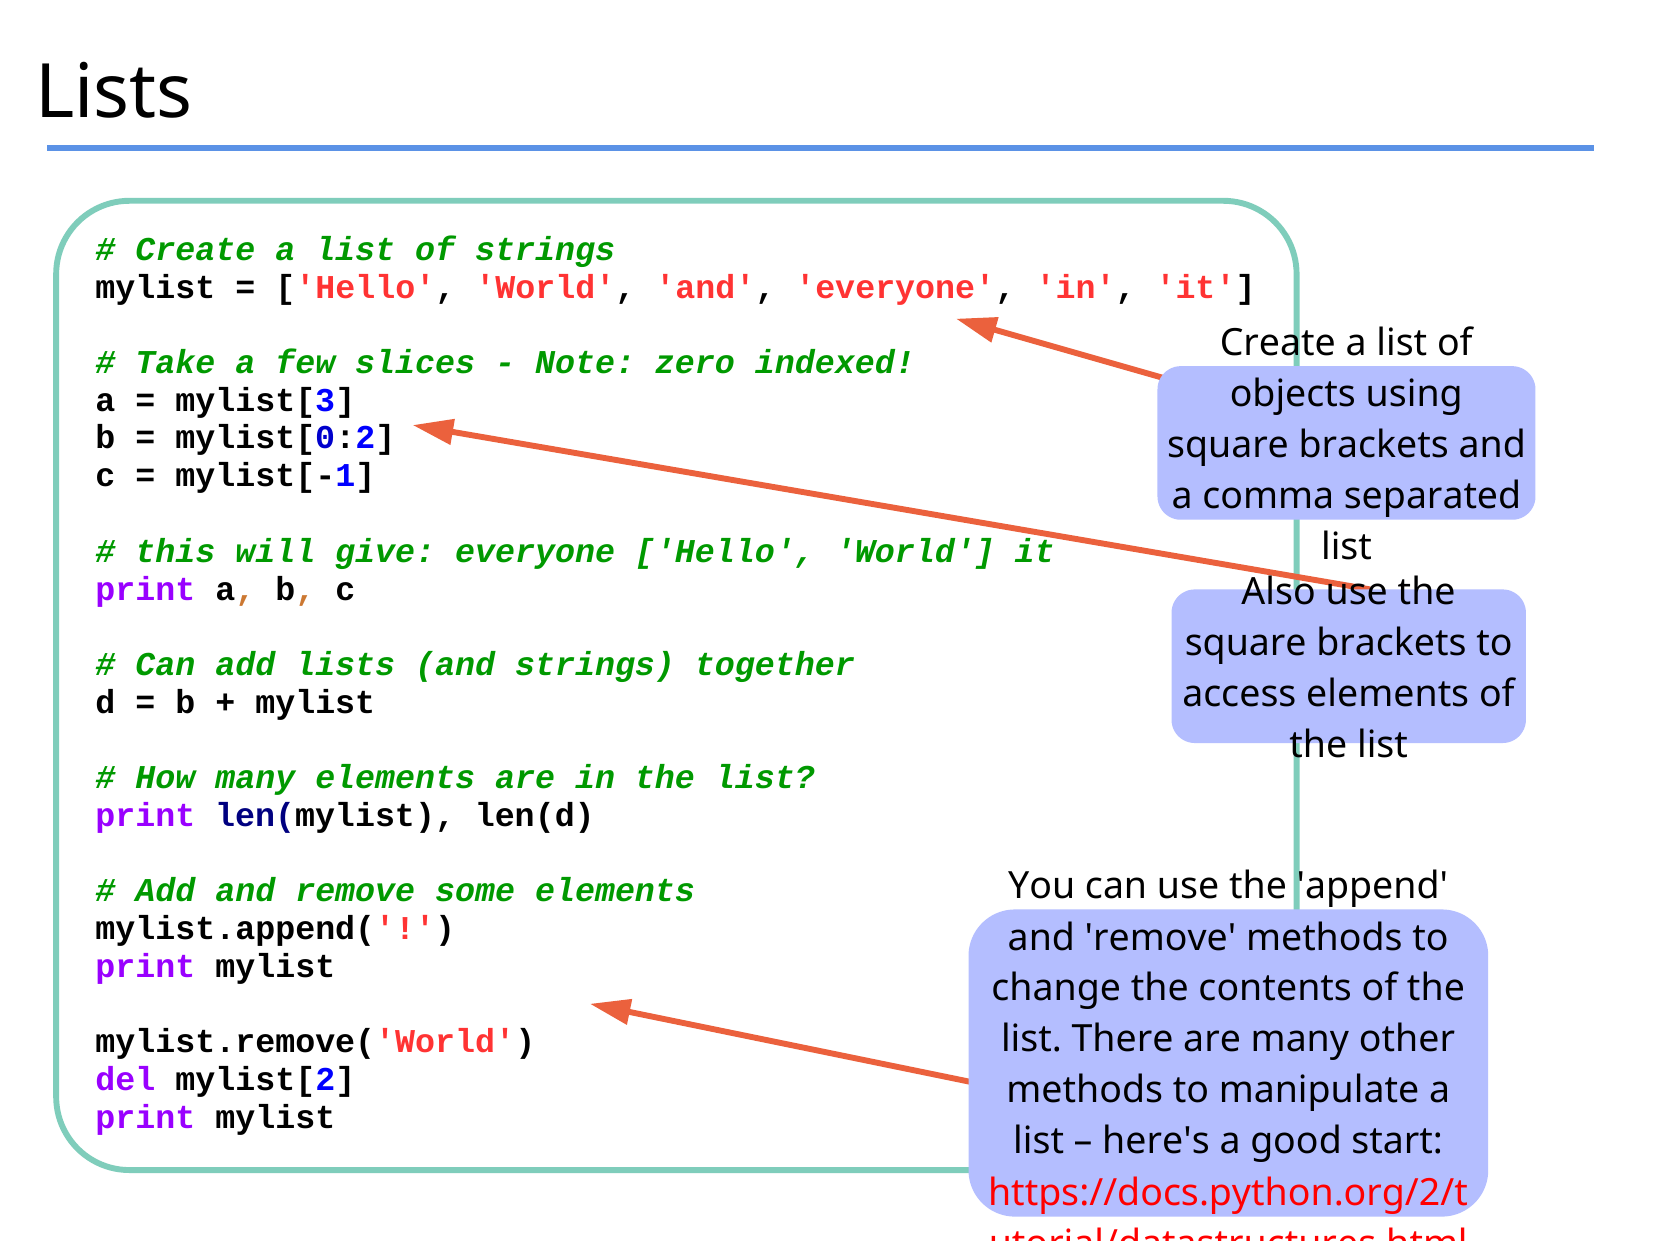

# Lists
# Create a list of strings mylist = ['Hello', 'World', 'and', 'everyone', 'in', 'it'] # Take a few slices - Note: zero indexed! a = mylist[3] b = mylist[0:2] c = mylist[-1] # this will give: everyone ['Hello', 'World'] it print a, b, c
# Can add lists (and strings) together d = b + mylist
# How many elements are in the list?
print len(mylist), len(d)
# Add and remove some elements
mylist.append('!')
print mylist
mylist.remove('World')
del mylist[2]
print mylist
Create a list of objects using square brackets and a comma separated list
Also use the square brackets to access elements of the list
You can use the 'append' and 'remove' methods to change the contents of the list. There are many other methods to manipulate a list – here's a good start: https://docs.python.org/2/tutorial/datastructures.html